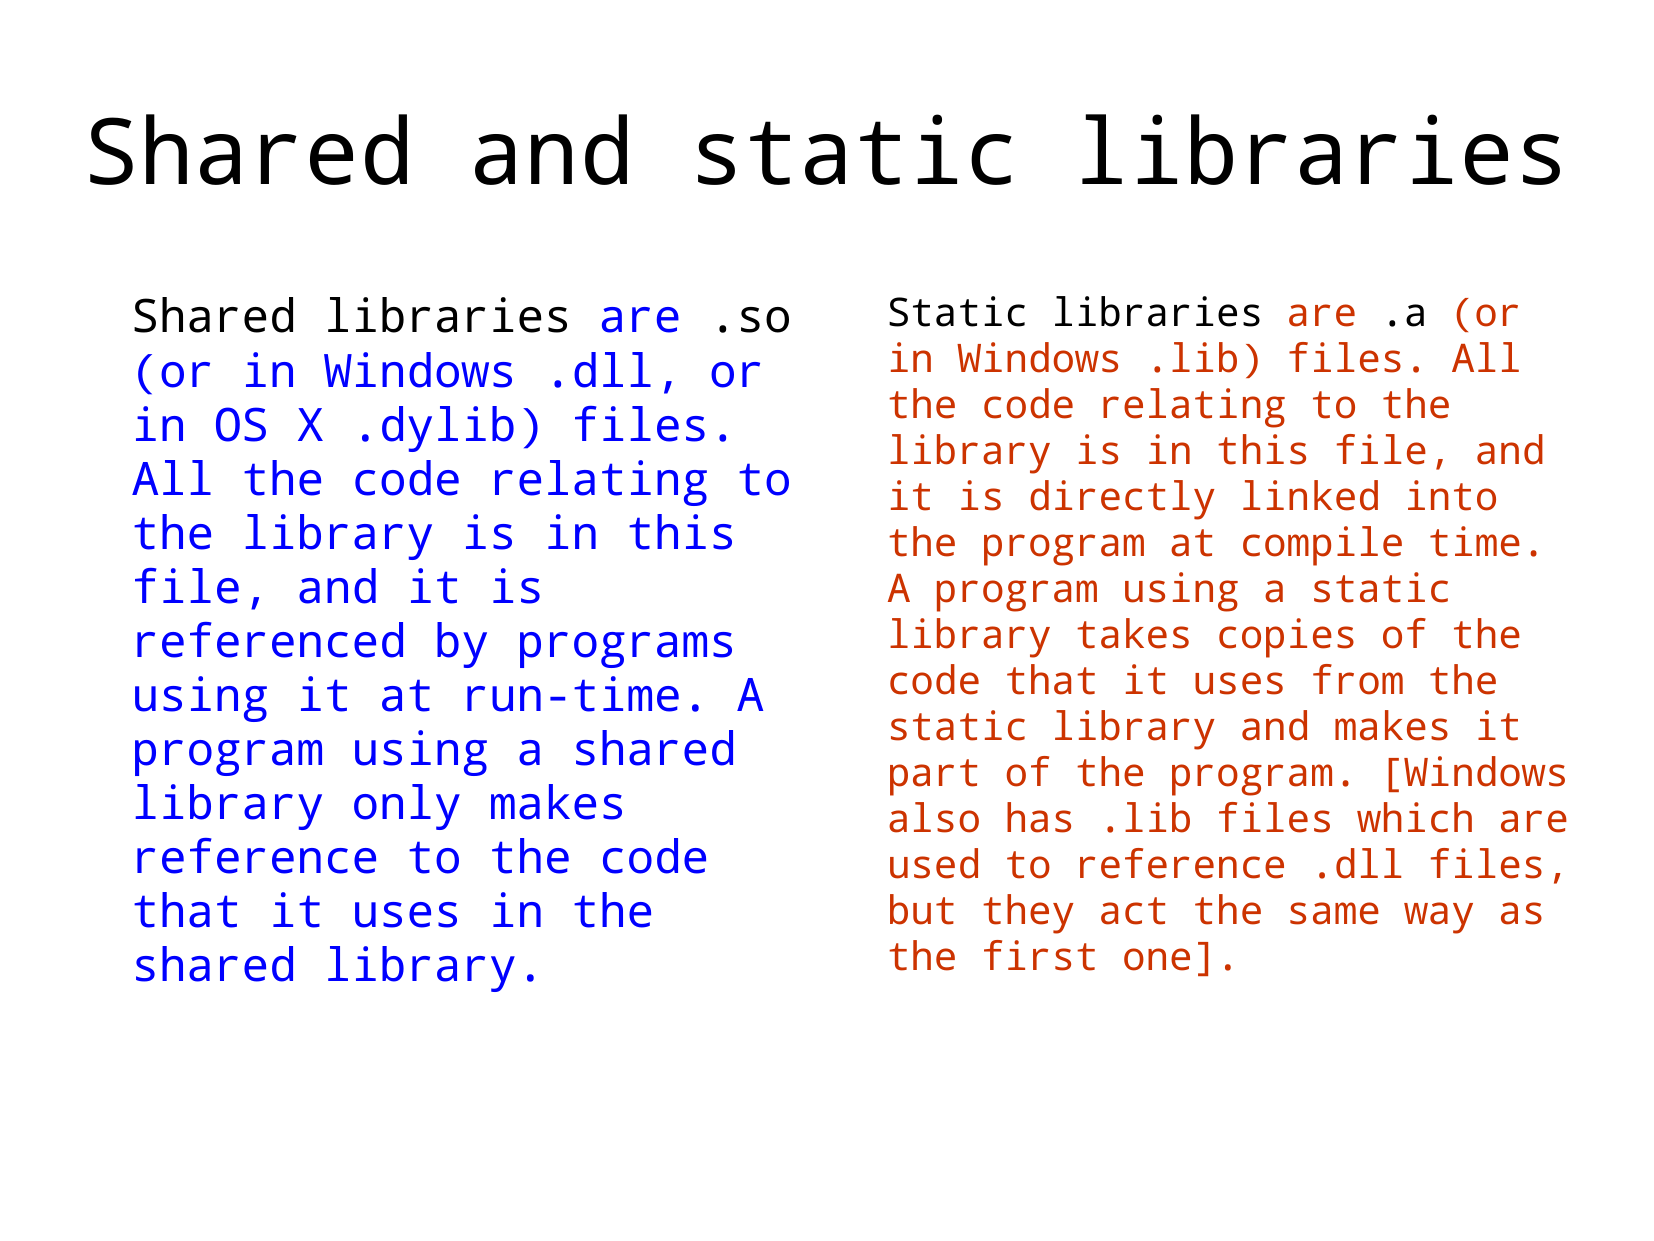

# Shared and static libraries
Shared libraries are .so (or in Windows .dll, or in OS X .dylib) files. All the code relating to the library is in this file, and it is referenced by programs using it at run-time. A program using a shared library only makes reference to the code that it uses in the shared library.
Static libraries are .a (or in Windows .lib) files. All the code relating to the library is in this file, and it is directly linked into the program at compile time. A program using a static library takes copies of the code that it uses from the static library and makes it part of the program. [Windows also has .lib files which are used to reference .dll files, but they act the same way as the first one].